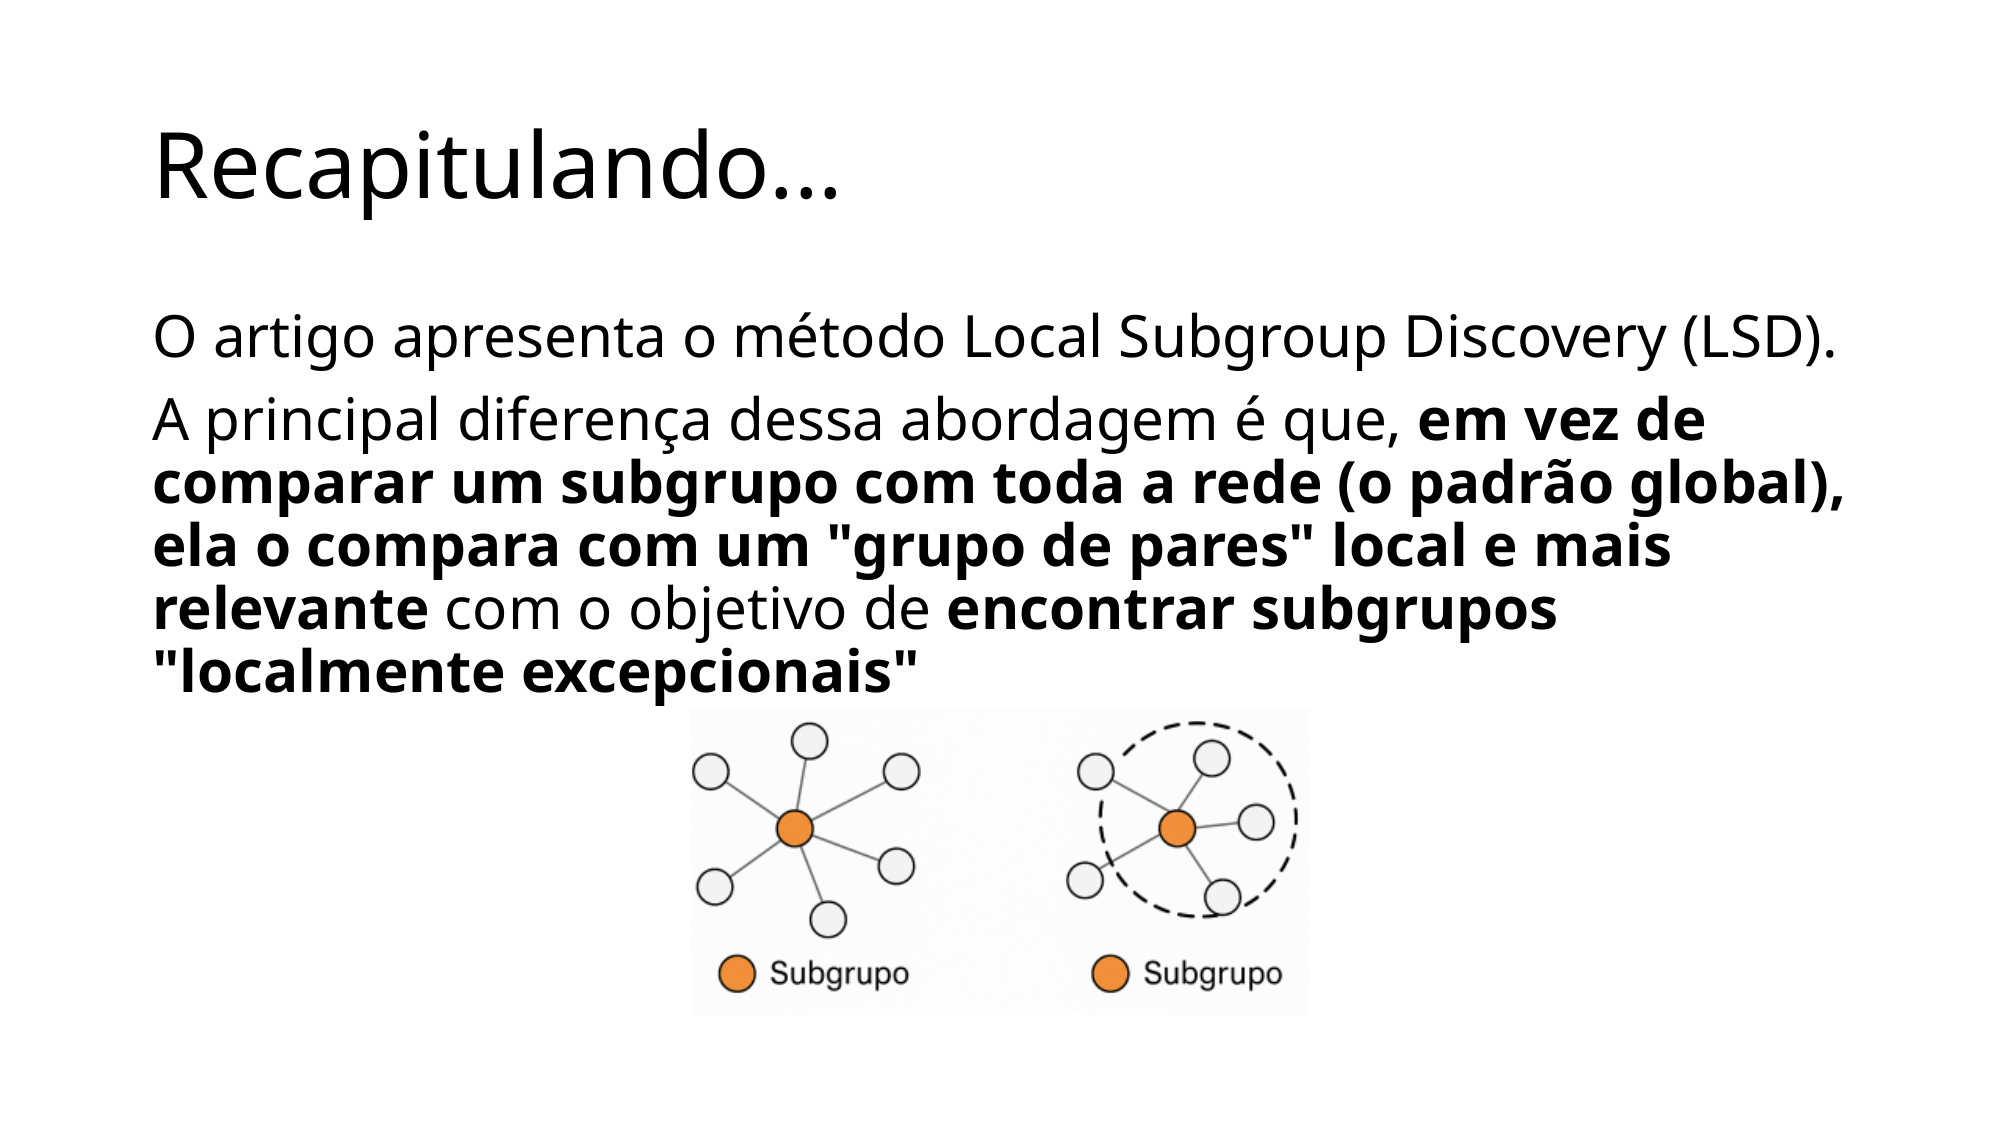

# Recapitulando...
O artigo apresenta o método Local Subgroup Discovery (LSD).
A principal diferença dessa abordagem é que, em vez de comparar um subgrupo com toda a rede (o padrão global), ela o compara com um "grupo de pares" local e mais relevante com o objetivo de encontrar subgrupos "localmente excepcionais"